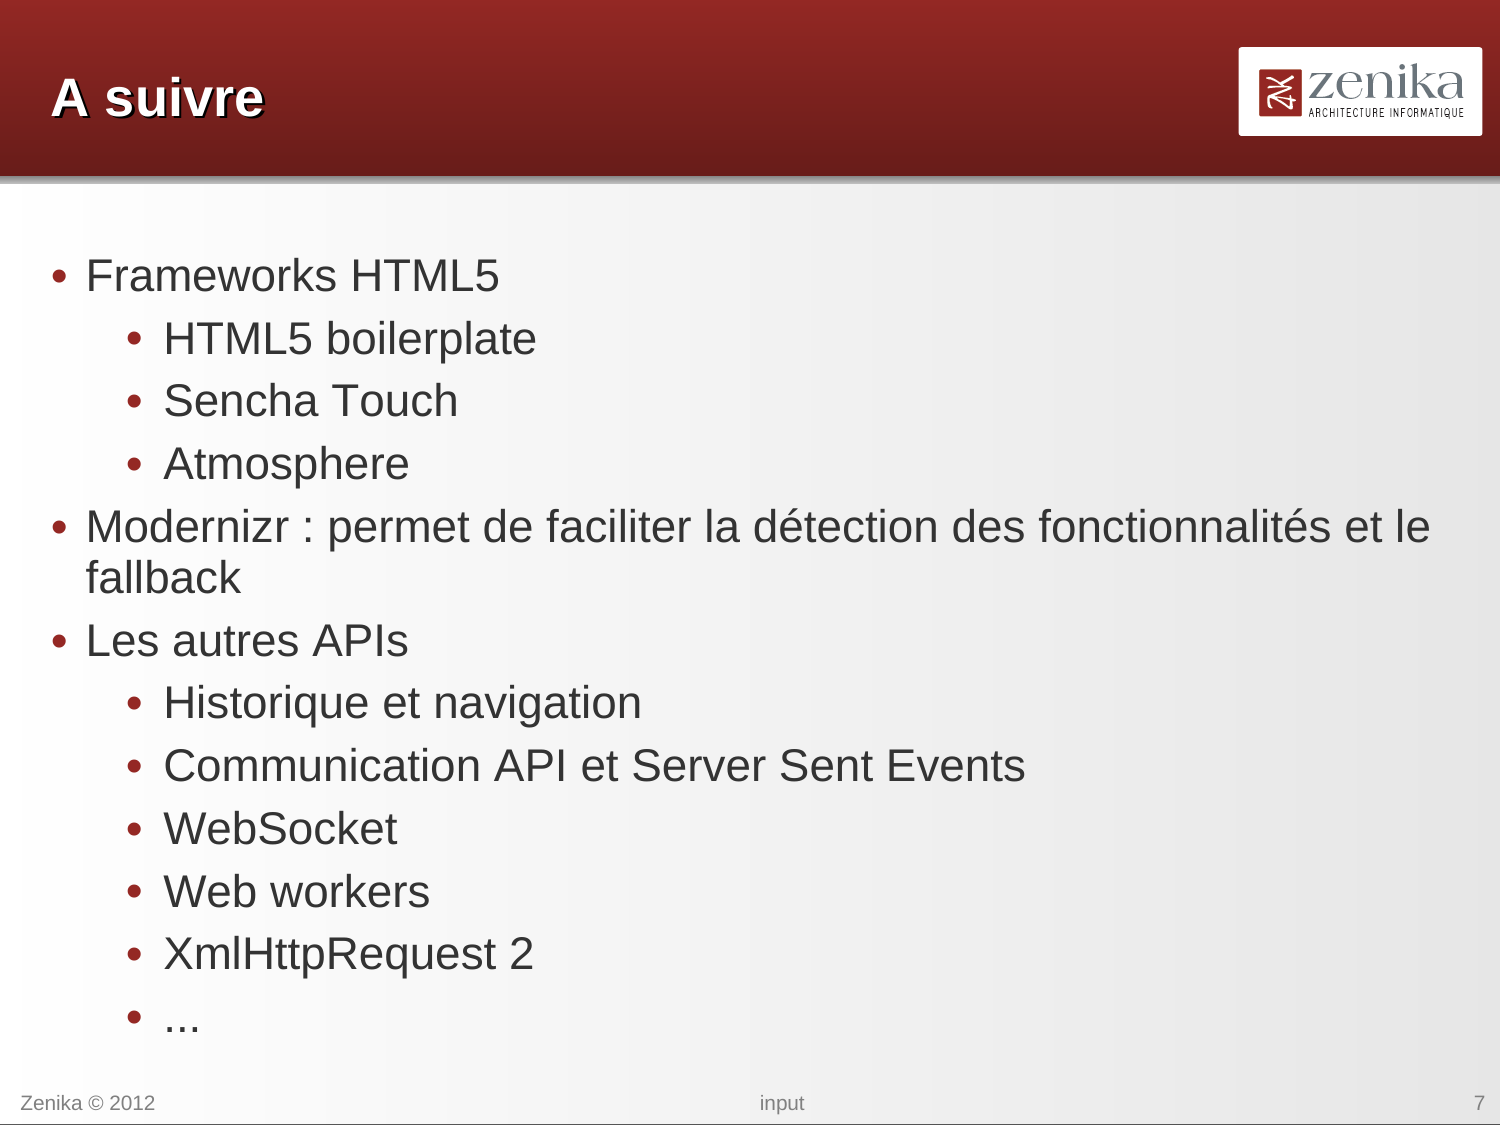

# A suivre
Frameworks HTML5
HTML5 boilerplate
Sencha Touch
Atmosphere
Modernizr : permet de faciliter la détection des fonctionnalités et le fallback
Les autres APIs
Historique et navigation
Communication API et Server Sent Events
WebSocket
Web workers
XmlHttpRequest 2
...